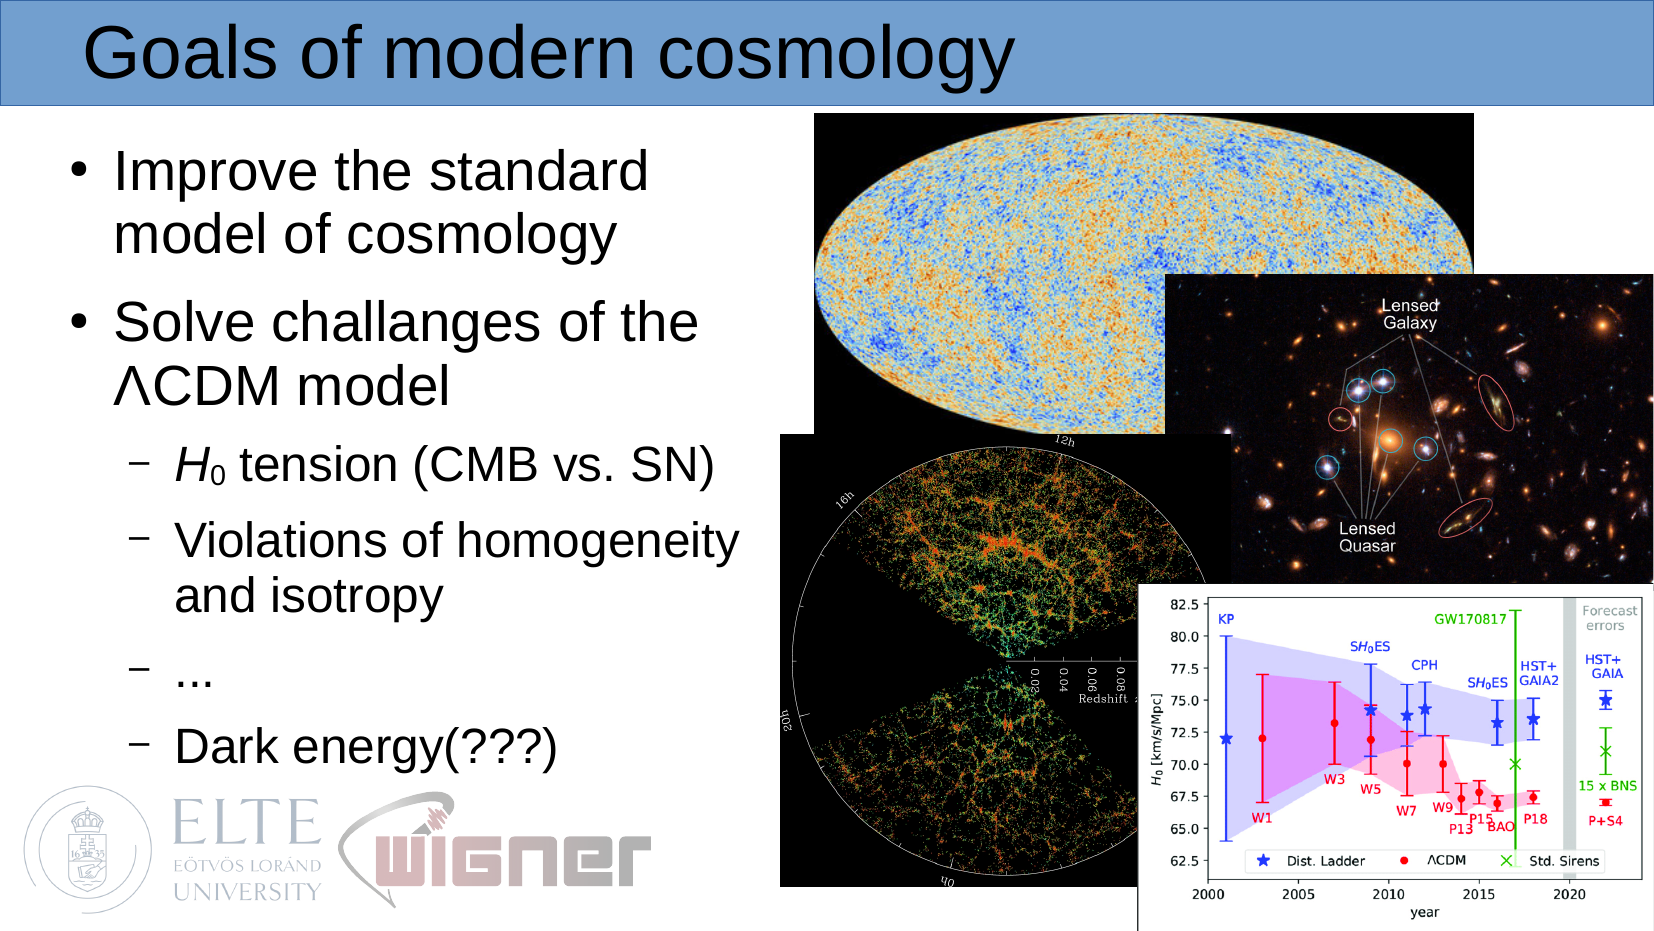

Goals of modern cosmology
# Improve the standard model of cosmology
Solve challanges of the ΛCDM model
H0 tension (CMB vs. SN)
Violations of homogeneity and isotropy
...
Dark energy(???)